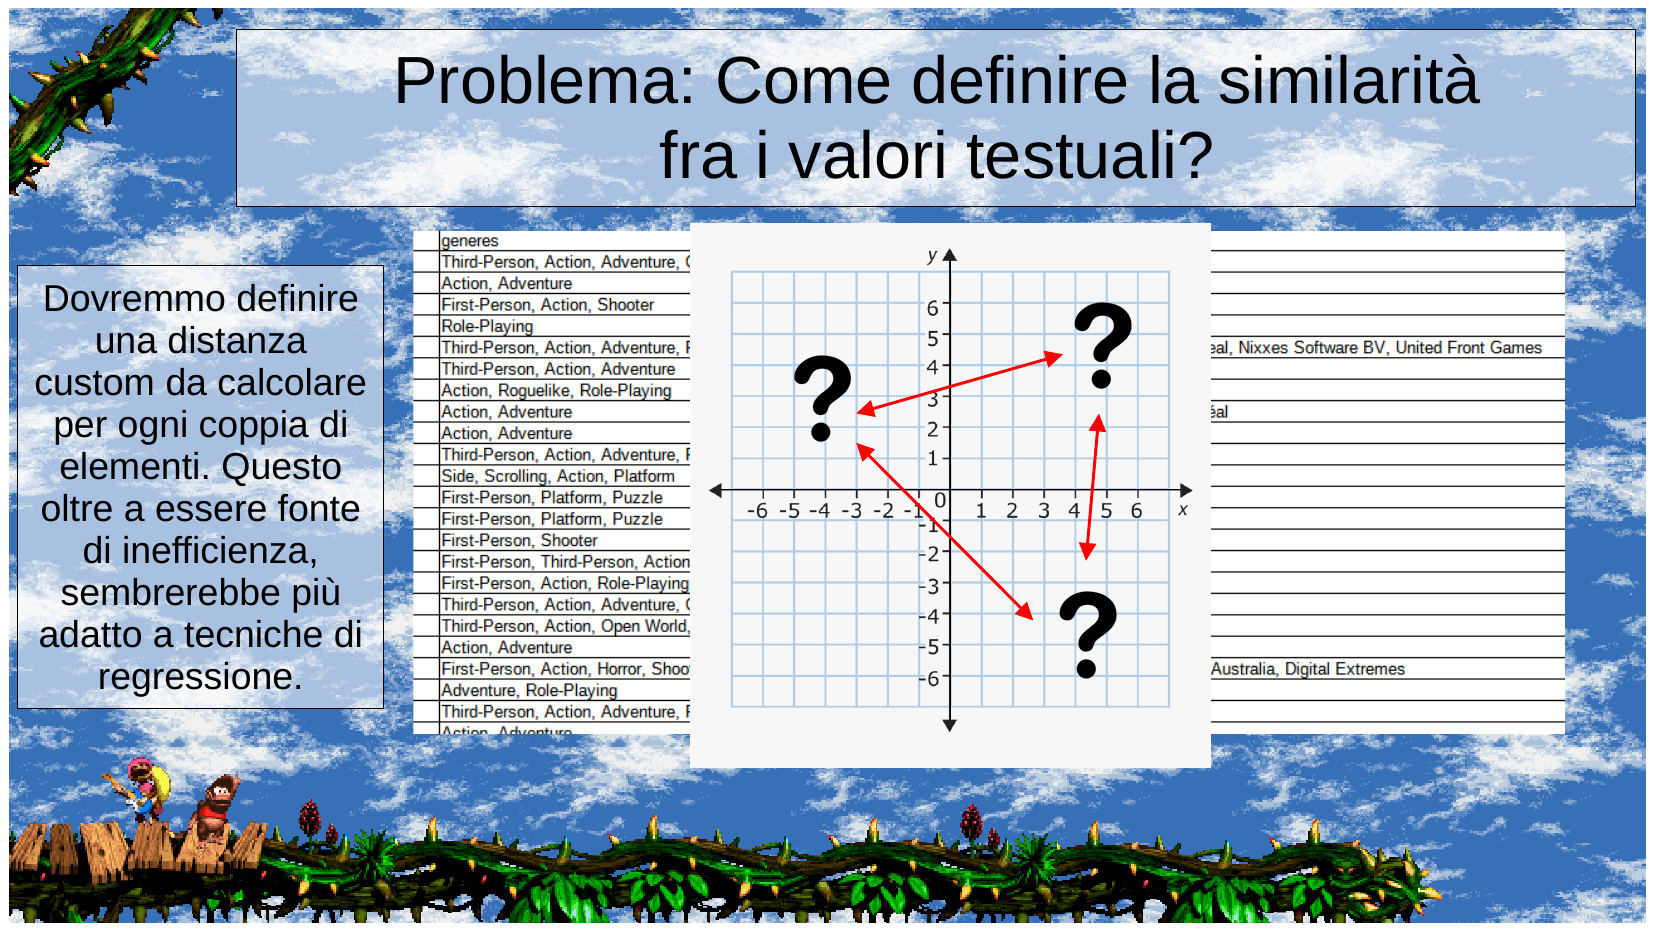

# Problema: Come definire la similarità
fra i valori testuali?
Dovremmo definire una distanza custom da calcolare per ogni coppia di elementi. Questo oltre a essere fonte di inefficienza, sembrerebbe più adatto a tecniche di regressione.